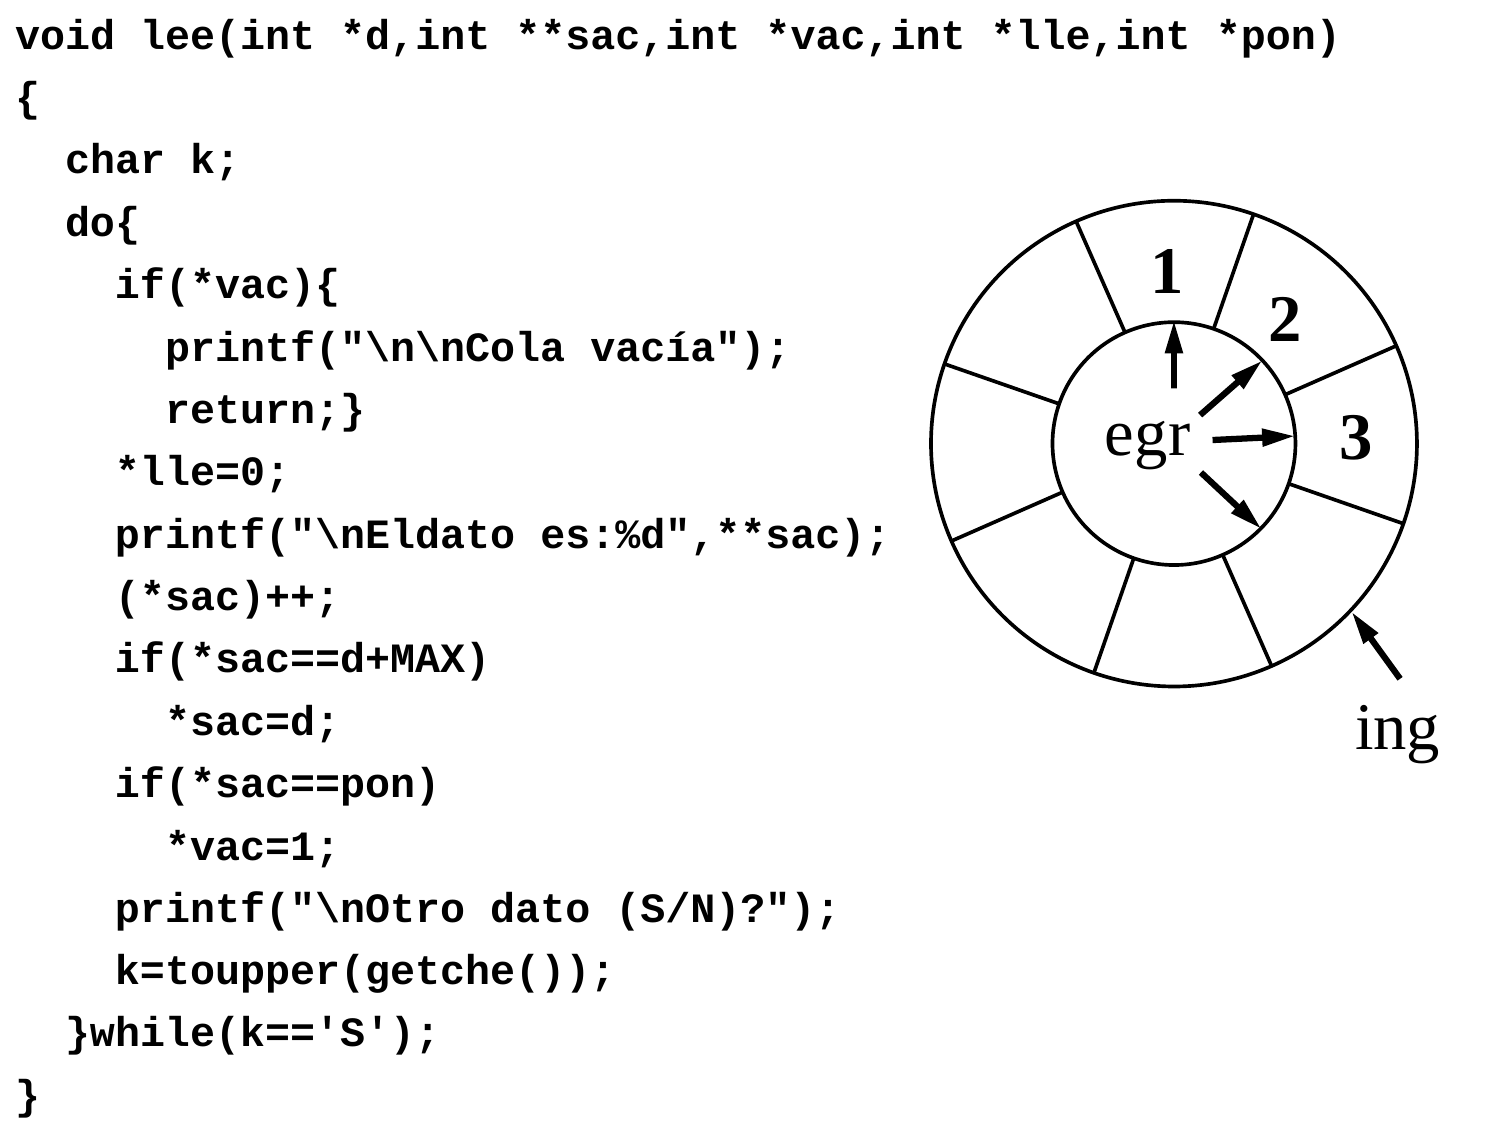

void lee(int *d,int **sac,int *vac,int *lle,int *pon)
{
 char k;
ing
egr
 do{
1
 if(*vac){
2
 printf("\n\nCola vacía");
 return;}
3
 *lle=0;
 printf("\nEldato es:%d",**sac);
 (*sac)++;
 if(*sac==d+MAX)
 *sac=d;
 if(*sac==pon)
 *vac=1;
 printf("\nOtro dato (S/N)?");
 k=toupper(getche());
 }while(k=='S');
}